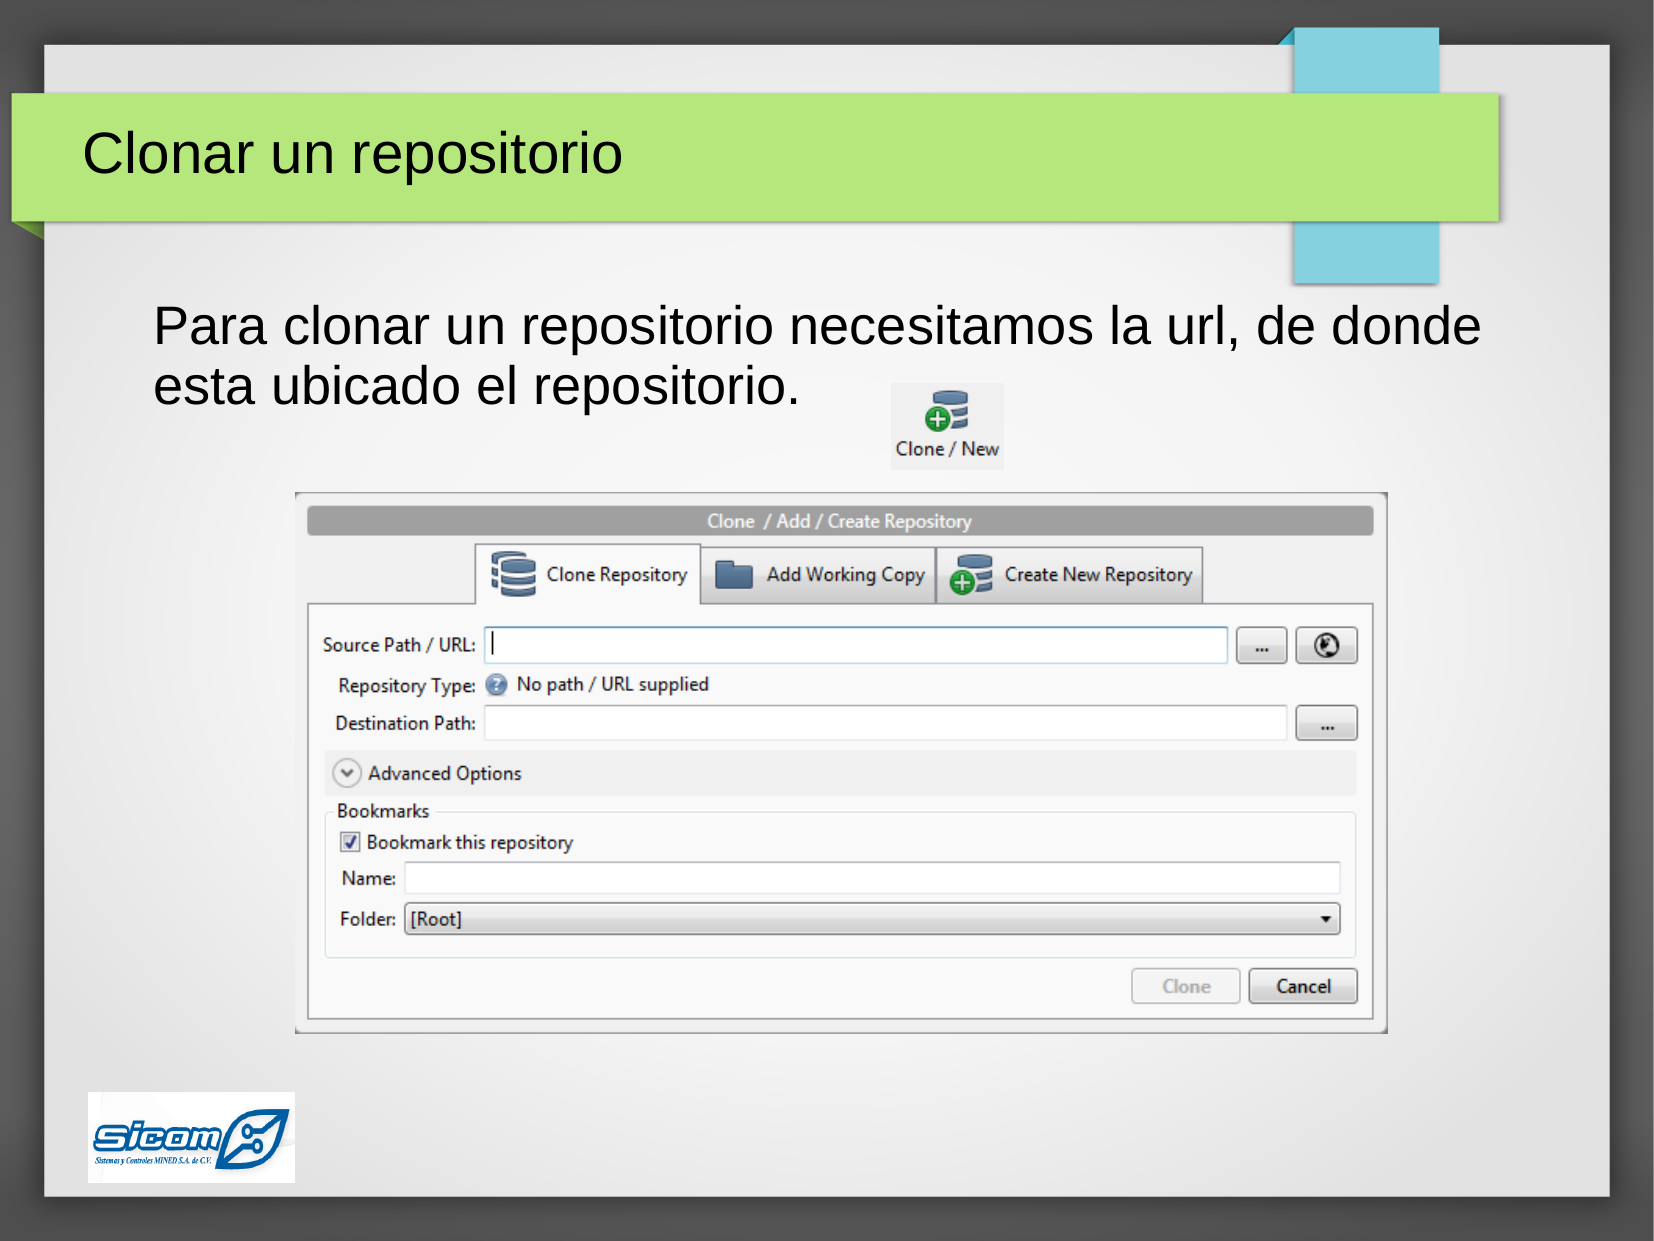

# Clonar un repositorio
Para clonar un repositorio necesitamos la url, de donde esta ubicado el repositorio.